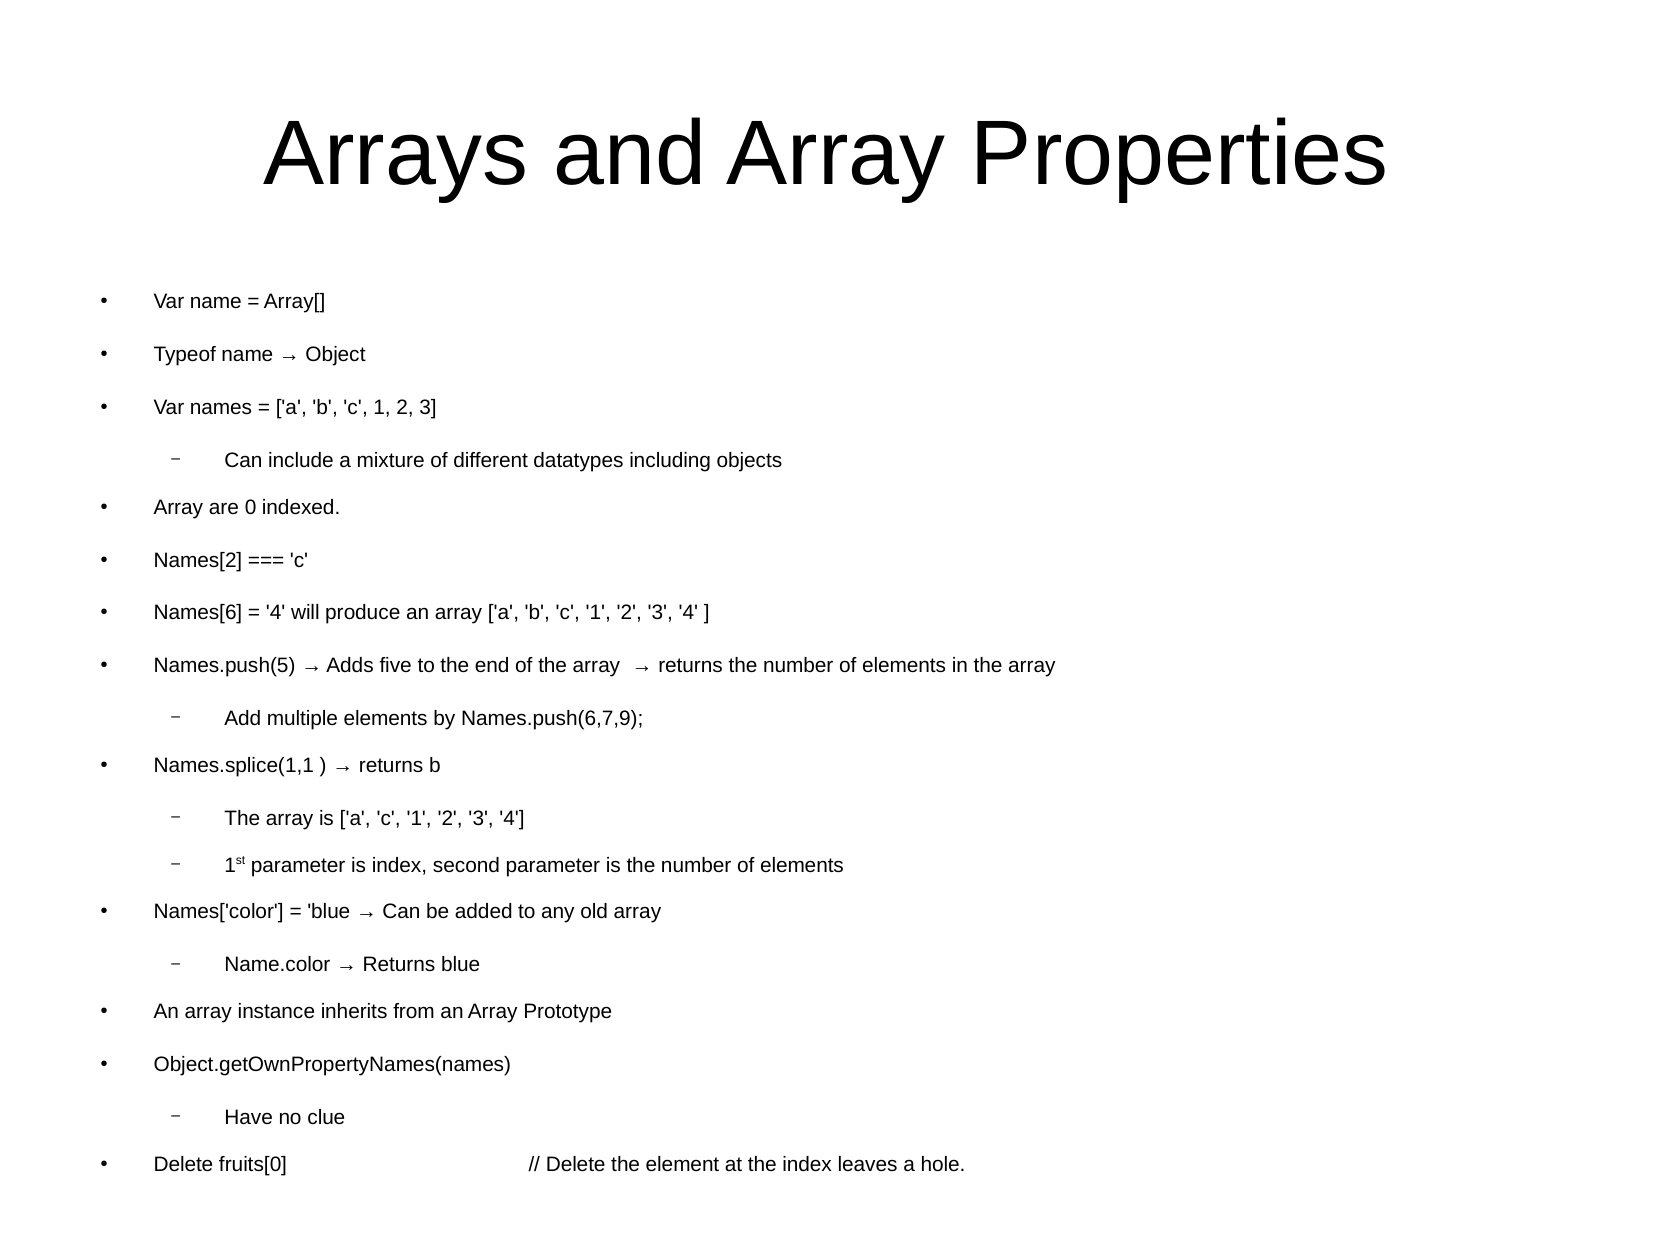

# Arrays and Array Properties
Var name = Array[]
Typeof name → Object
Var names = ['a', 'b', 'c', 1, 2, 3]
Can include a mixture of different datatypes including objects
Array are 0 indexed.
Names[2] === 'c'
Names[6] = '4' will produce an array ['a', 'b', 'c', '1', '2', '3', '4' ]
Names.push(5) → Adds five to the end of the array → returns the number of elements in the array
Add multiple elements by Names.push(6,7,9);
Names.splice(1,1 ) → returns b
The array is ['a', 'c', '1', '2', '3', '4']
1st parameter is index, second parameter is the number of elements
Names['color'] = 'blue → Can be added to any old array
Name.color → Returns blue
An array instance inherits from an Array Prototype
Object.getOwnPropertyNames(names)
Have no clue
Delete fruits[0]				// Delete the element at the index leaves a hole.